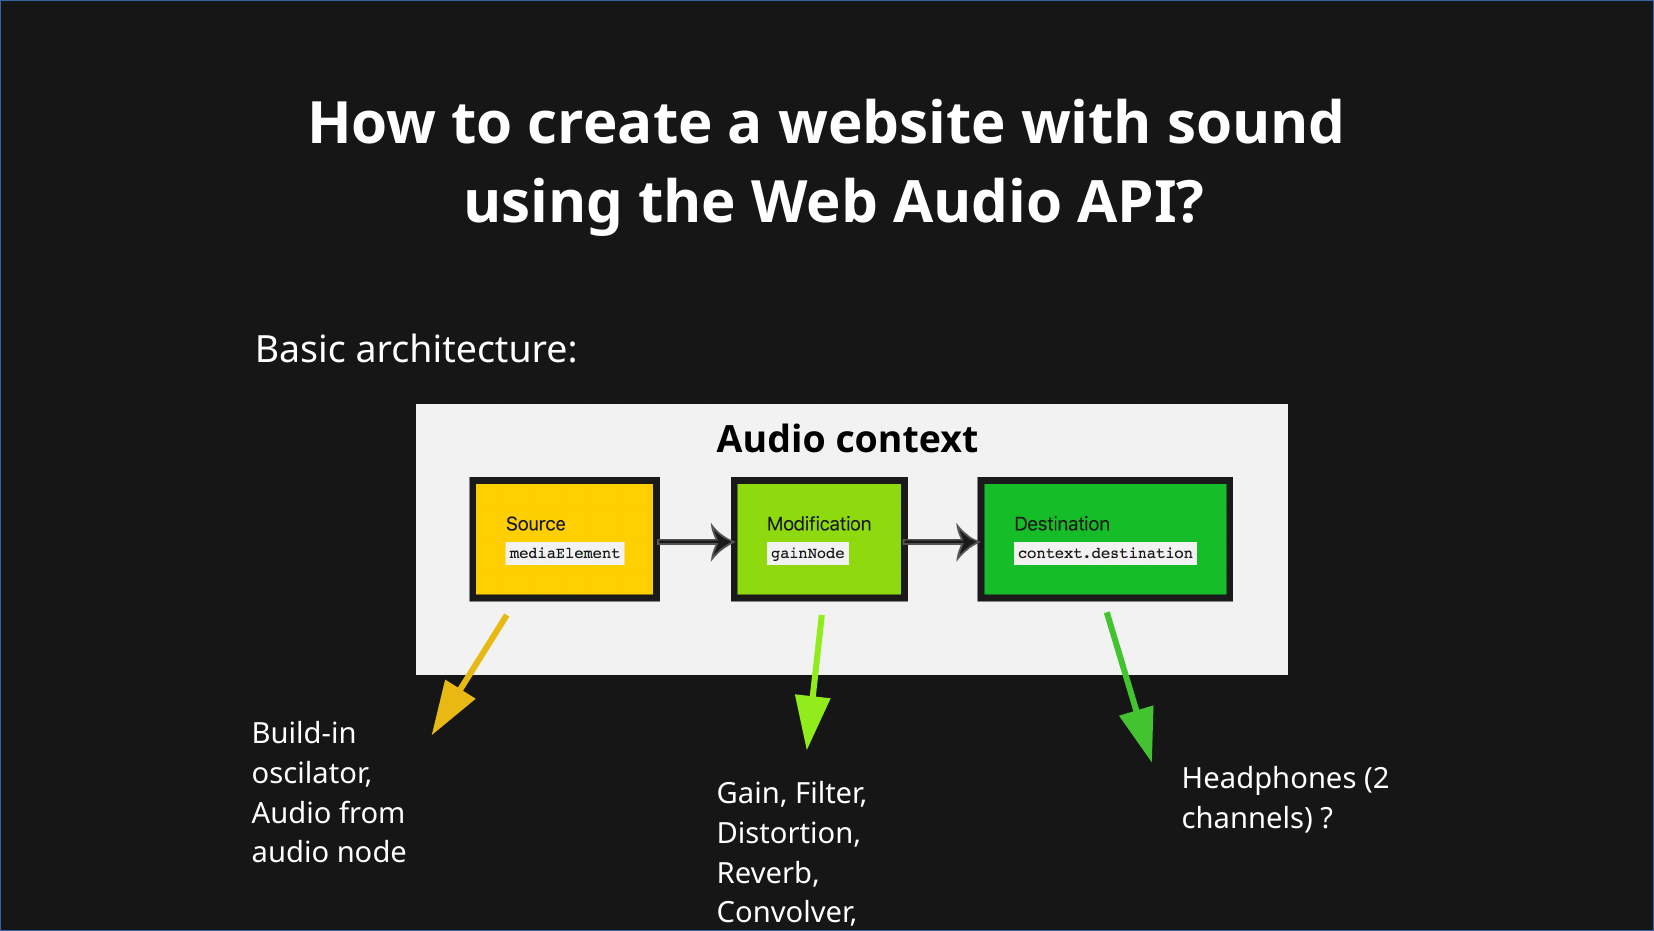

# How to create a website with sound
using the Web Audio API?
Basic architecture:
Audio context
Build-in oscilator,
Audio from audio node
Headphones (2 channels) ?
Gain, Filter, Distortion, Reverb, Convolver, Panner